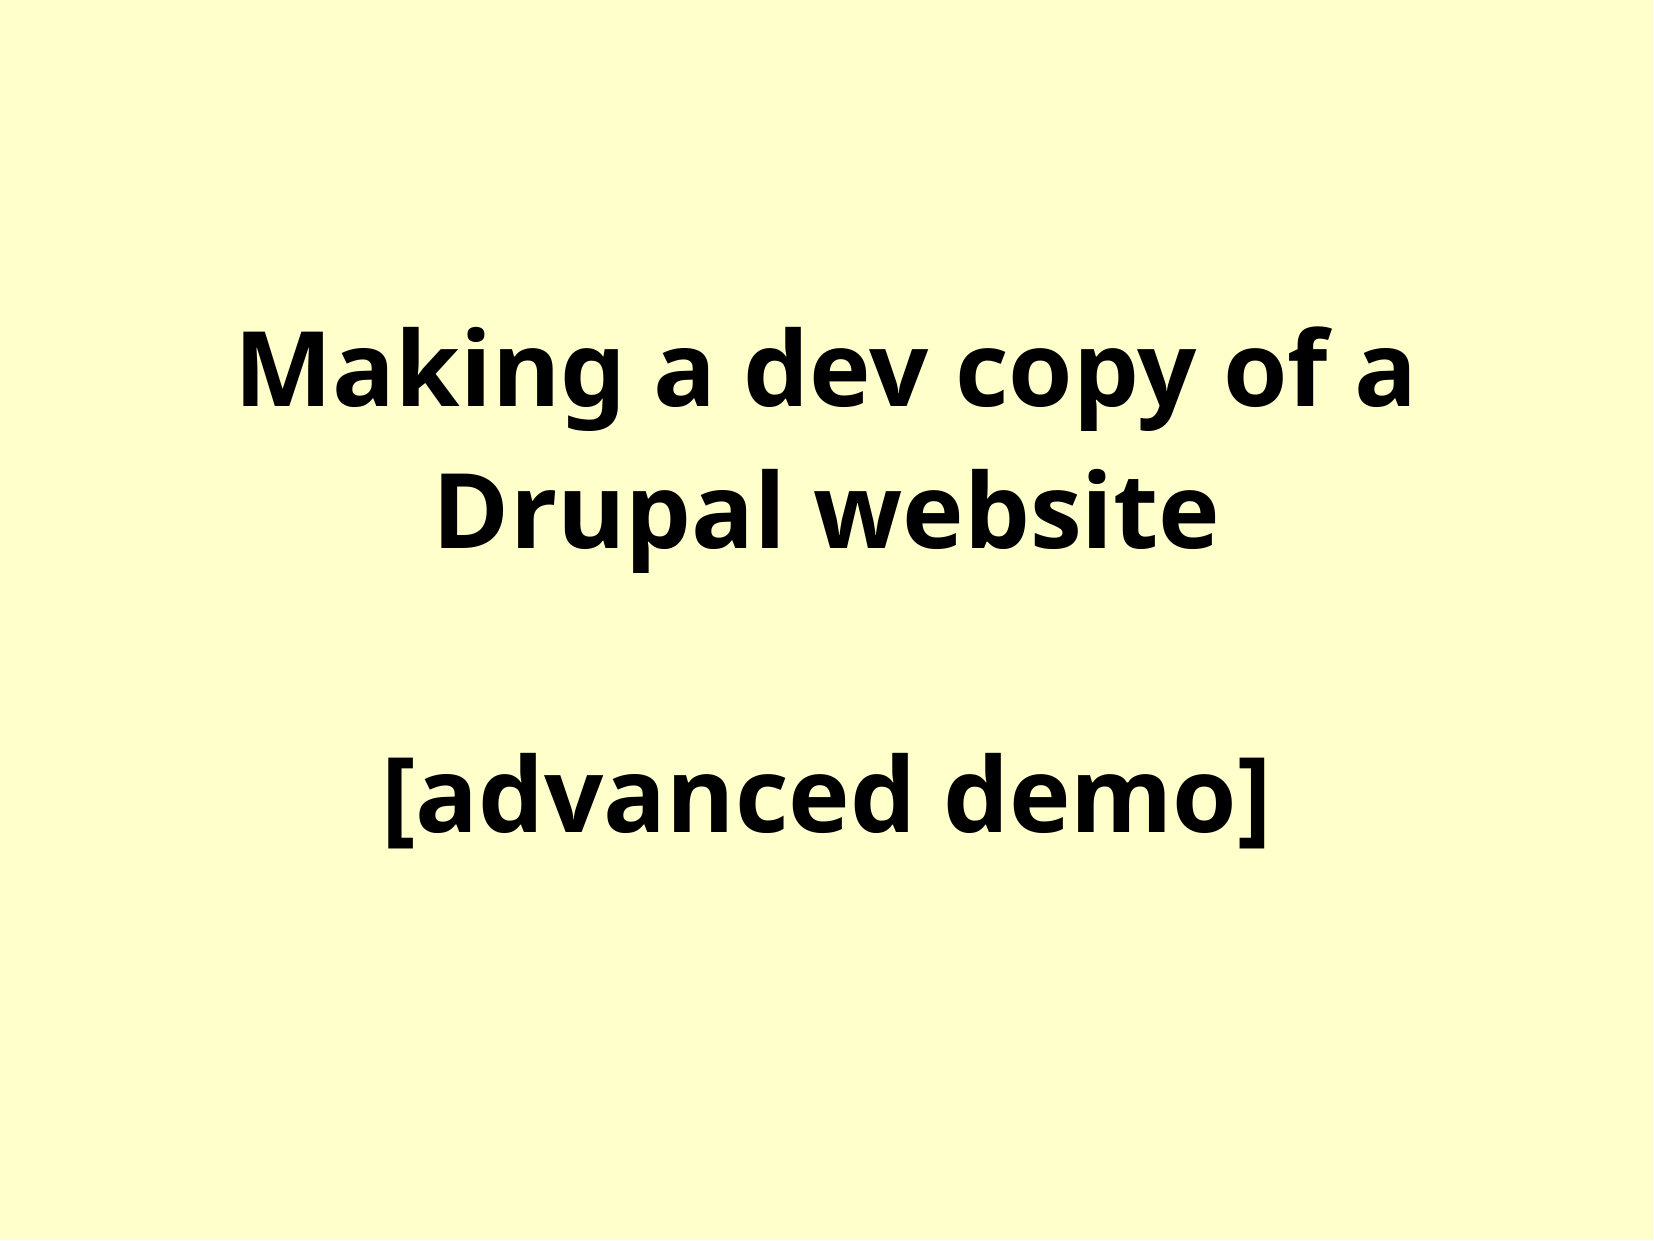

# Making a dev copy of a Drupal website
[advanced demo]